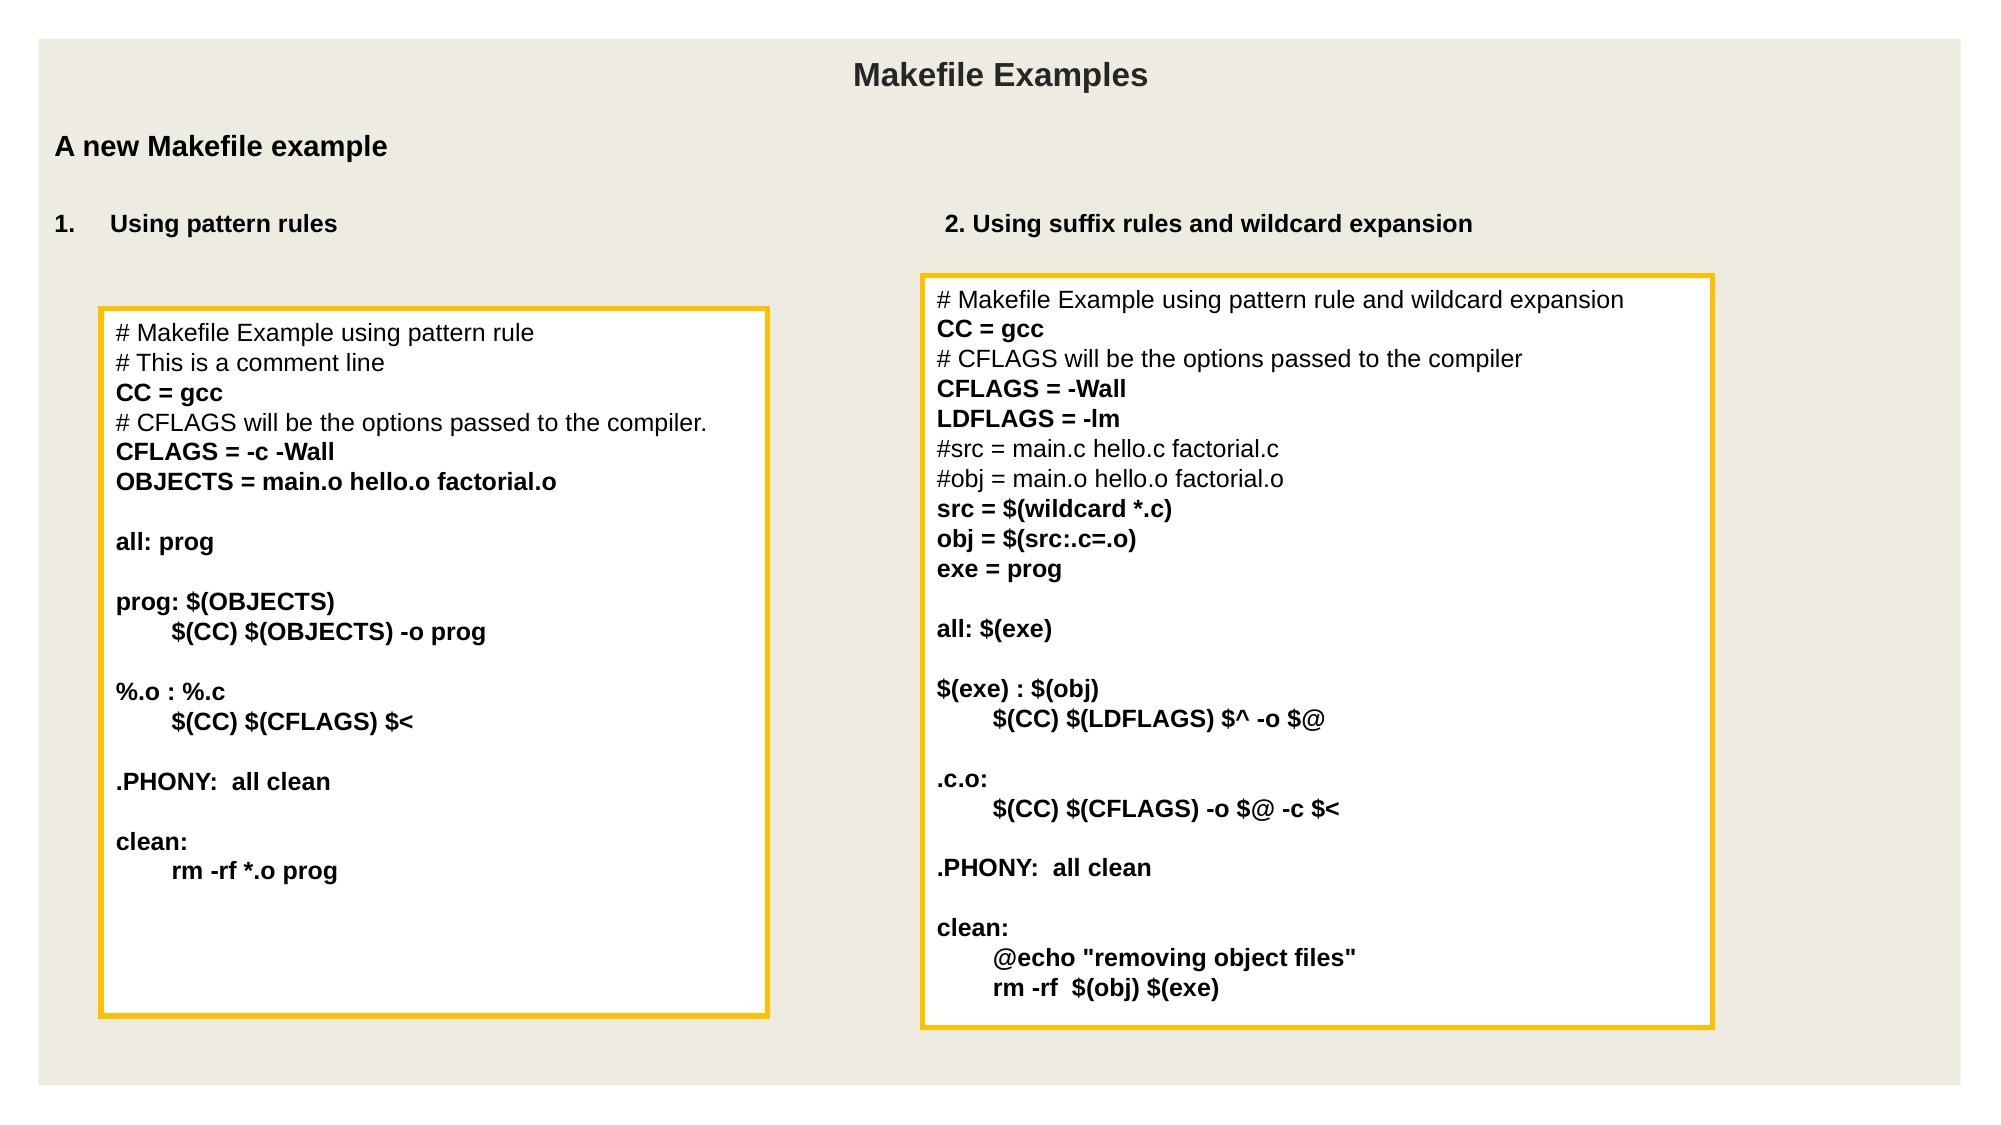

Makefile Examples
A new Makefile example
1. Using pattern rules 2. Using suffix rules and wildcard expansion
# Makefile Example using pattern rule and wildcard expansion
CC = gcc
# CFLAGS will be the options passed to the compiler
CFLAGS = -Wall
LDFLAGS = -lm
#src = main.c hello.c factorial.c
#obj = main.o hello.o factorial.o
src = $(wildcard *.c)
obj = $(src:.c=.o)
exe = prog
all: $(exe)
$(exe) : $(obj)
 $(CC) $(LDFLAGS) $^ -o $@
.c.o:
 $(CC) $(CFLAGS) -o $@ -c $<
.PHONY: all clean
clean:
 @echo "removing object files"
 rm -rf $(obj) $(exe)
# Makefile Example using pattern rule
# This is a comment line
CC = gcc
# CFLAGS will be the options passed to the compiler.
CFLAGS = -c -Wall
OBJECTS = main.o hello.o factorial.o
all: prog
prog: $(OBJECTS)
 $(CC) $(OBJECTS) -o prog
%.o : %.c
 $(CC) $(CFLAGS) $<
.PHONY: all clean
clean:
 rm -rf *.o prog